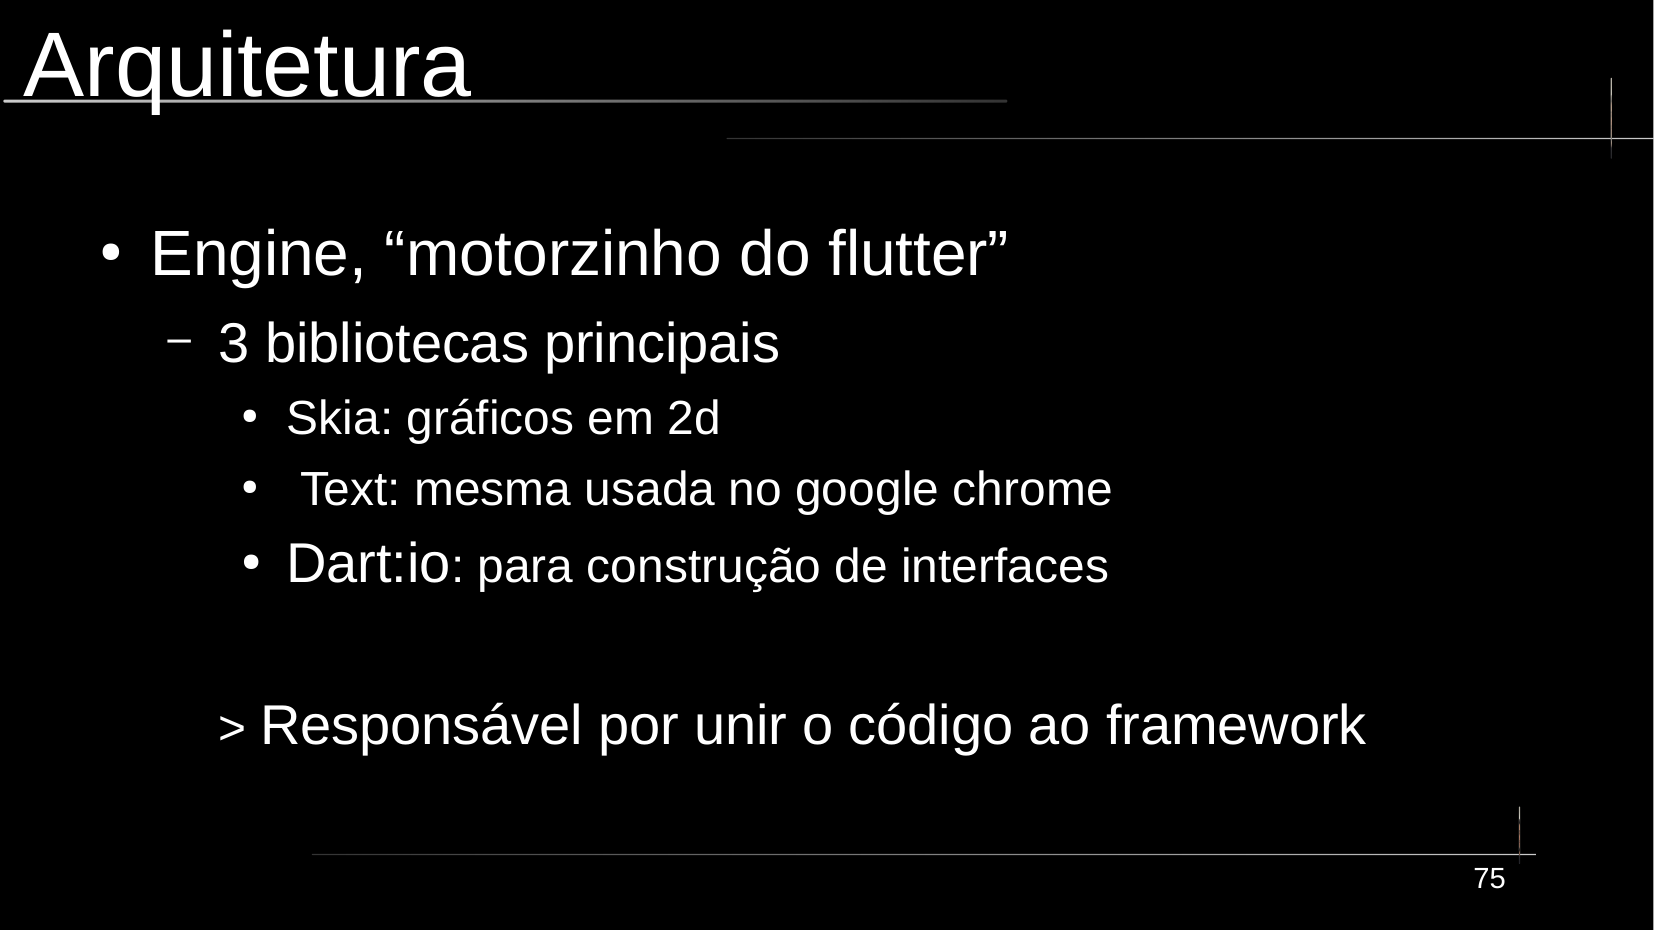

# Arquitetura
Engine, “motorzinho do flutter”
3 bibliotecas principais
Skia: gráficos em 2d
 Text: mesma usada no google chrome
Dart:io: para construção de interfaces
> Responsável por unir o código ao framework
75